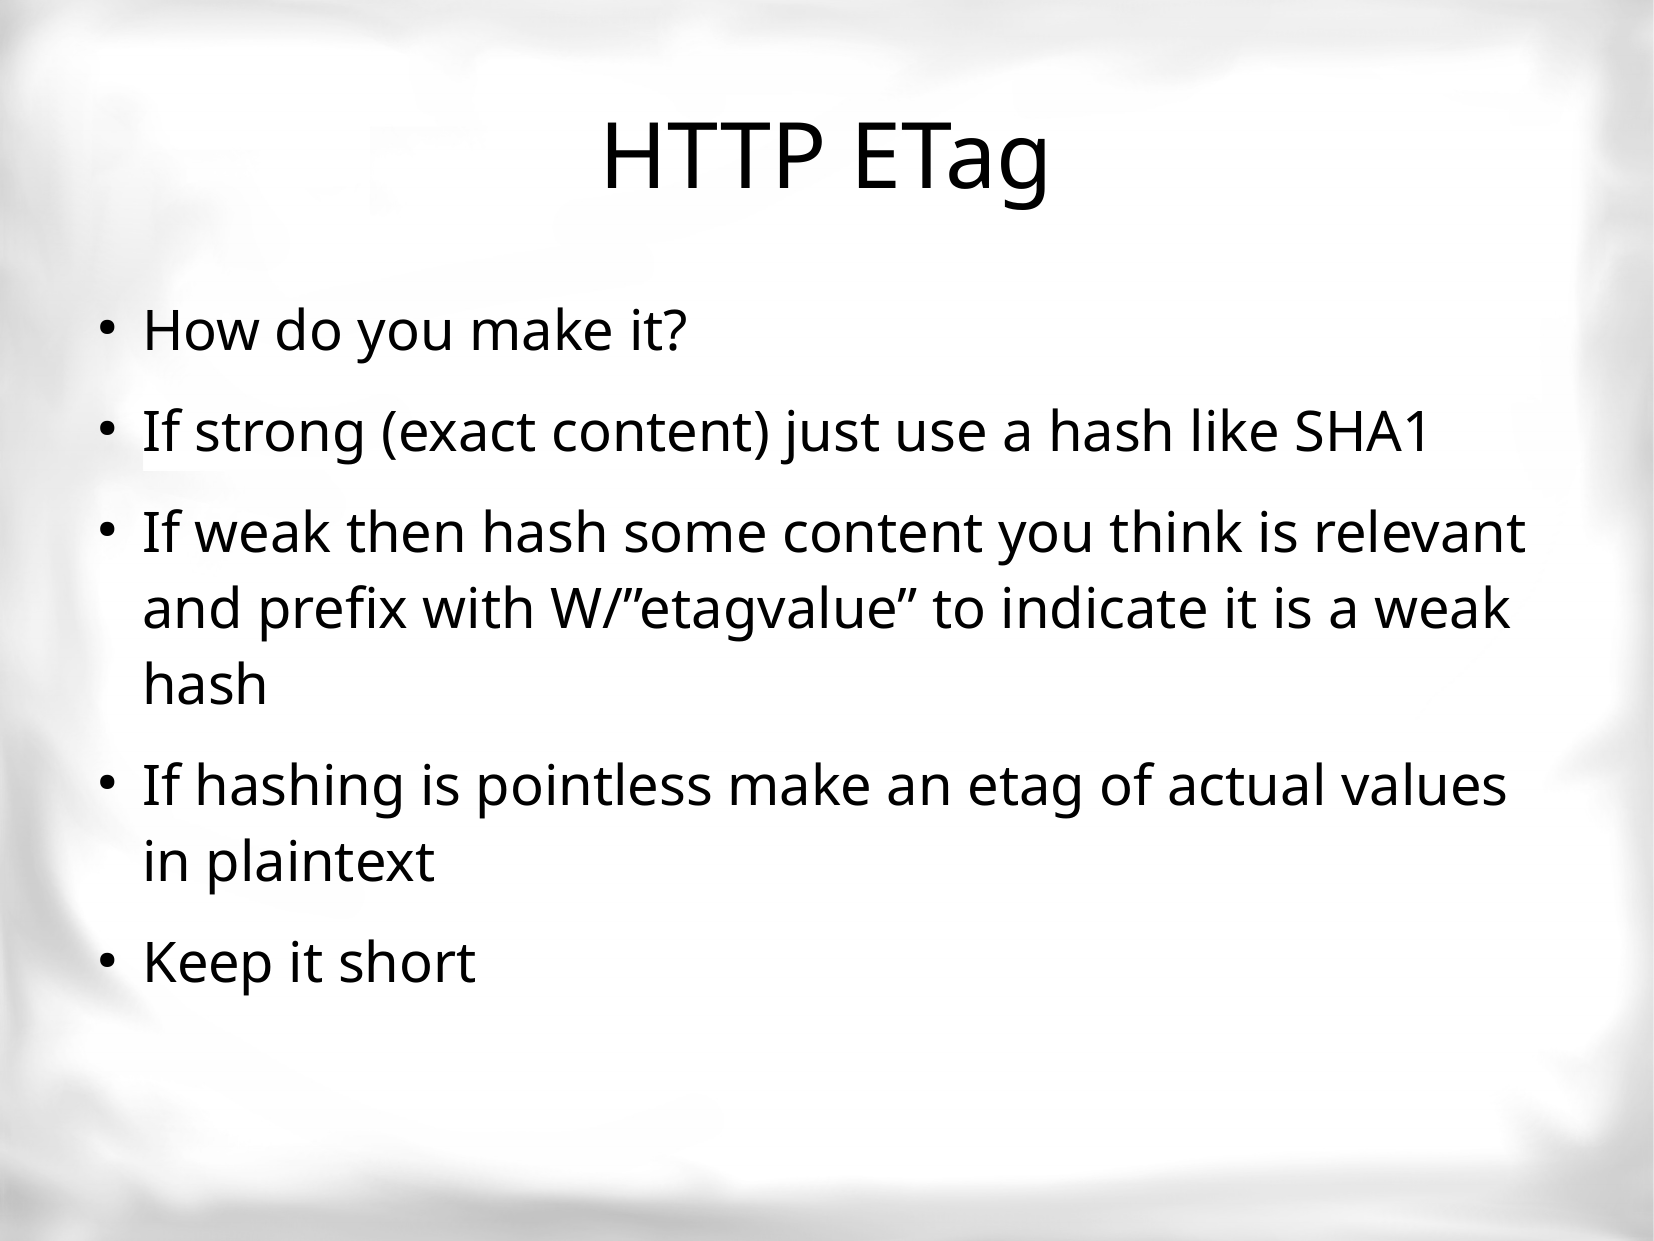

# HTTP ETag
How do you make it?
If strong (exact content) just use a hash like SHA1
If weak then hash some content you think is relevant and prefix with W/”etagvalue” to indicate it is a weak hash
If hashing is pointless make an etag of actual values in plaintext
Keep it short